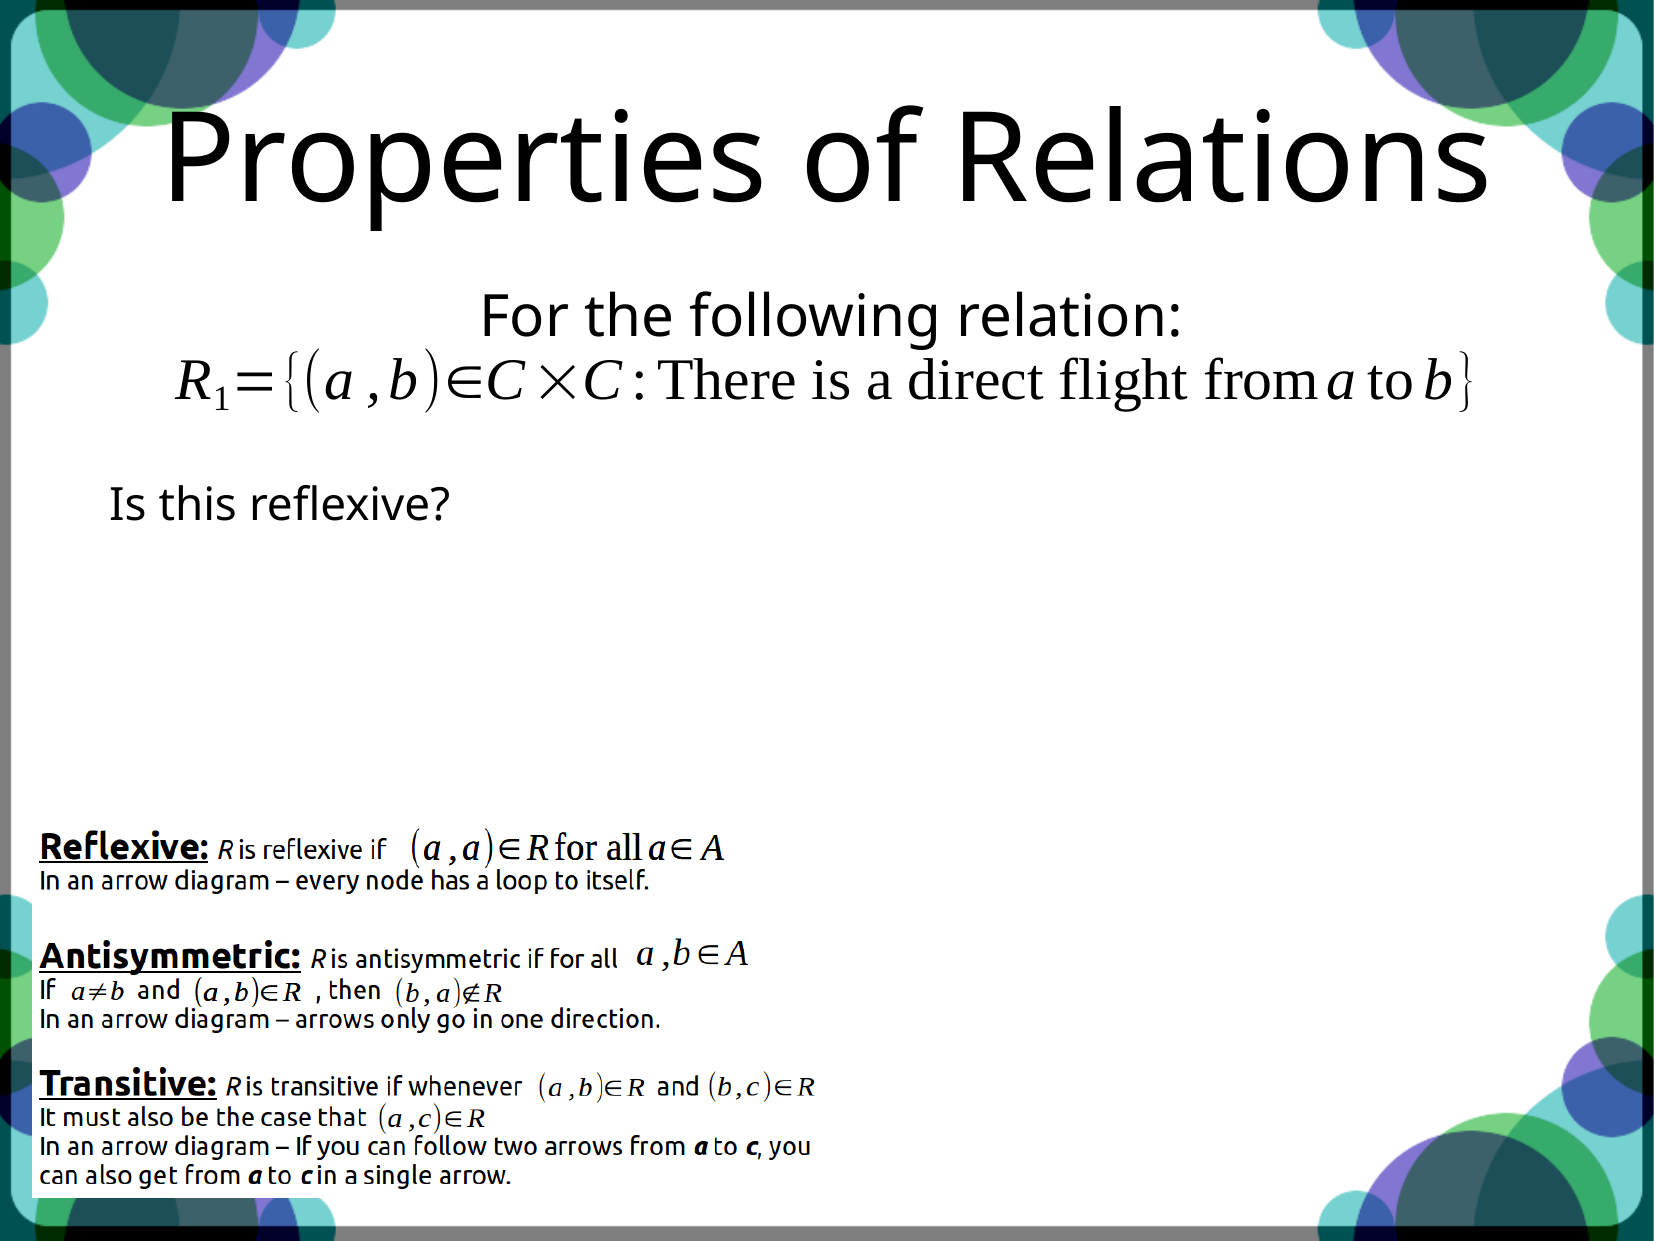

# Properties of Relations
For the following relation:
Is this reflexive?